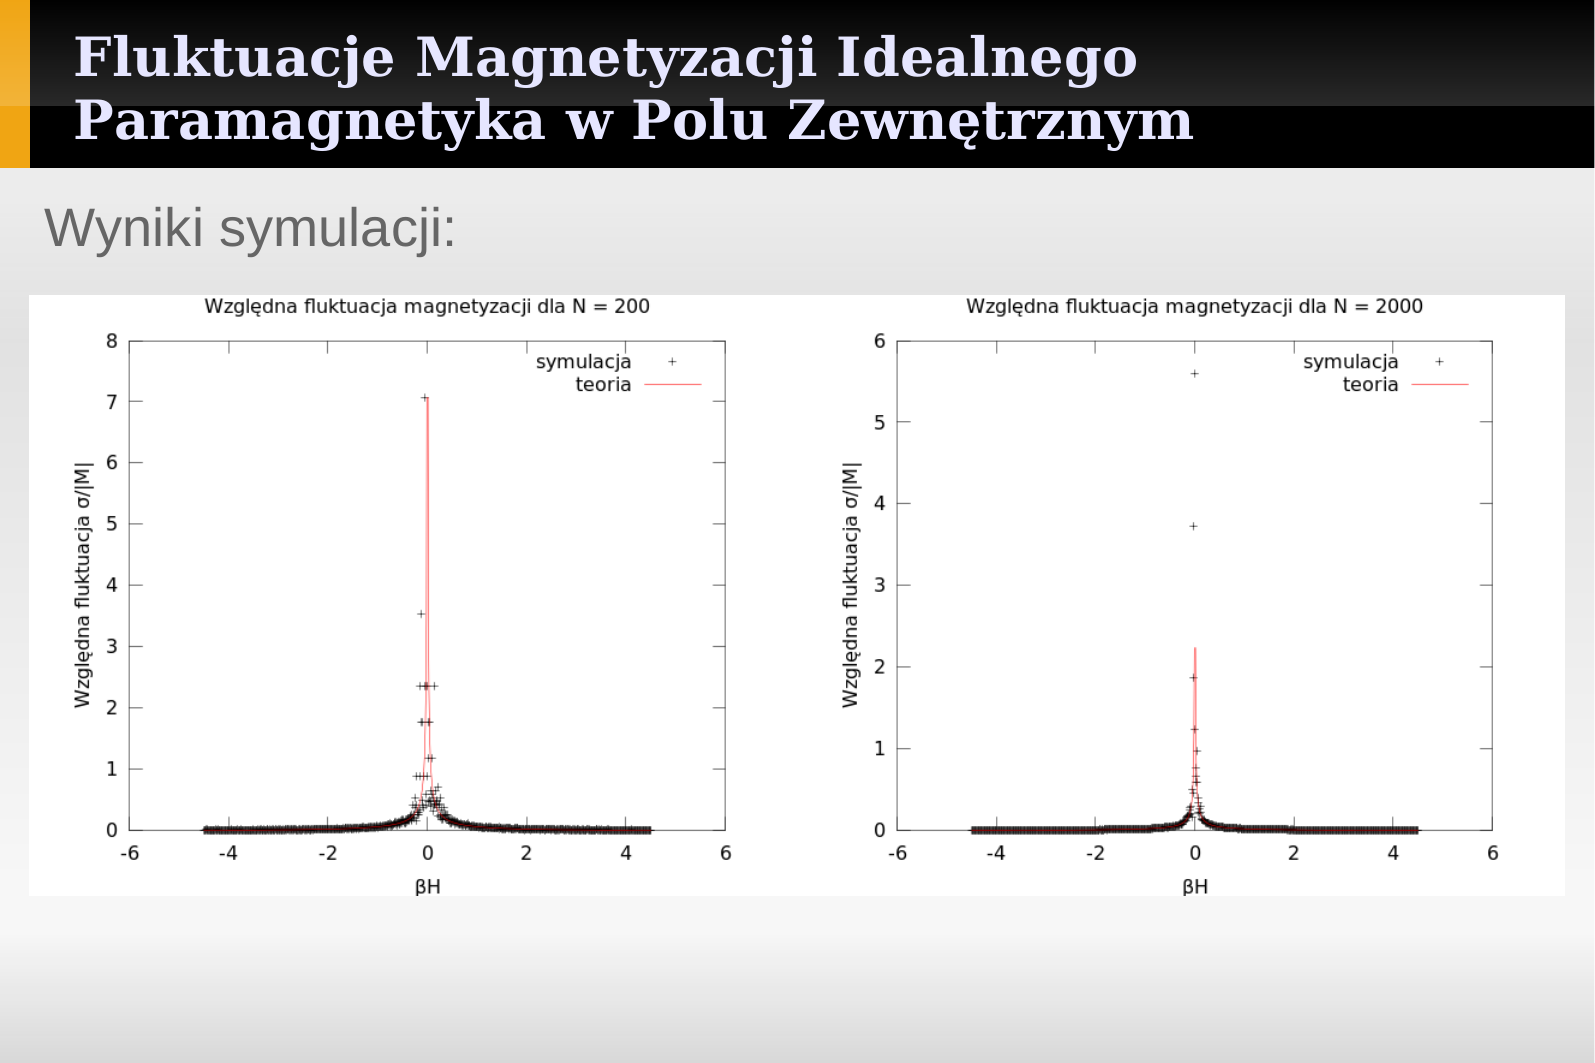

# Fluktuacje Magnetyzacji Idealnego Paramagnetyka w Polu Zewnętrznym
Wyniki symulacji: